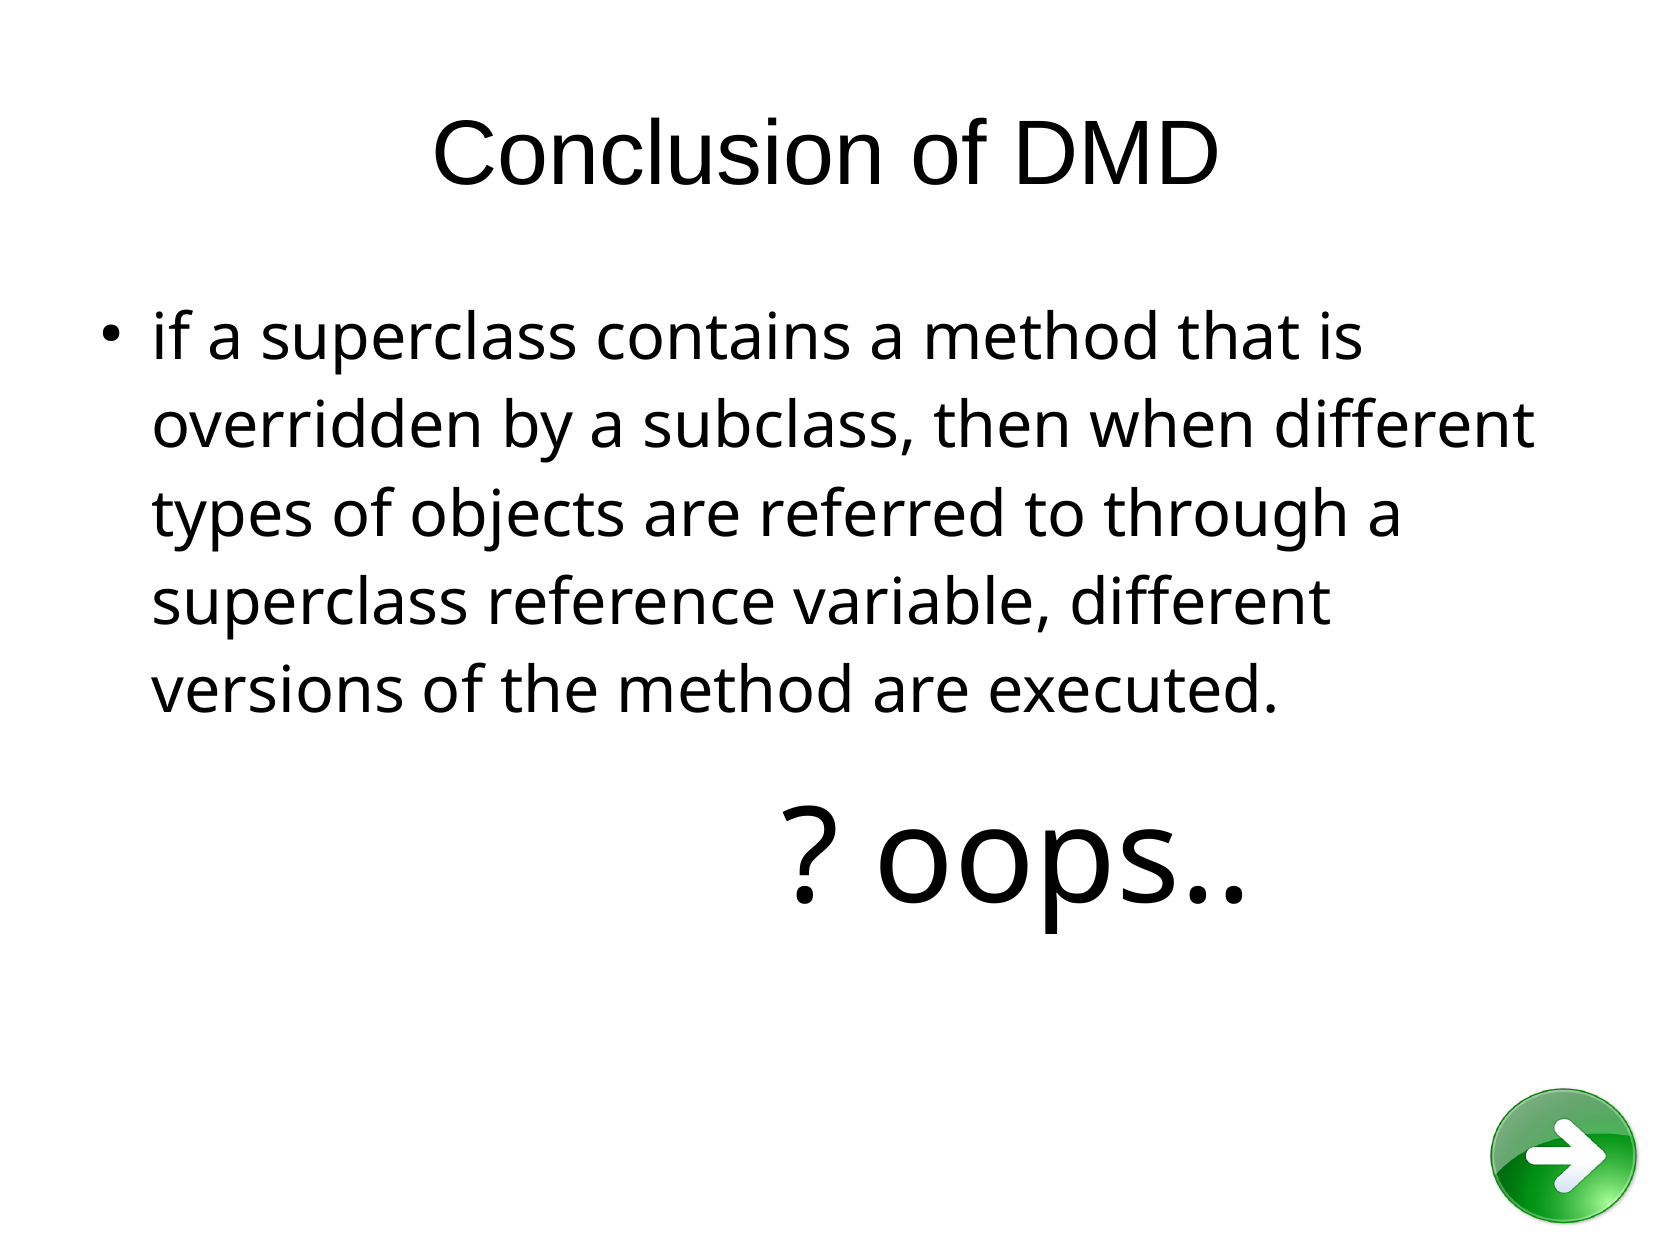

# Conclusion of DMD
if a superclass contains a method that is overridden by a subclass, then when different types of objects are referred to through a superclass reference variable, different versions of the method are executed.
? oops..